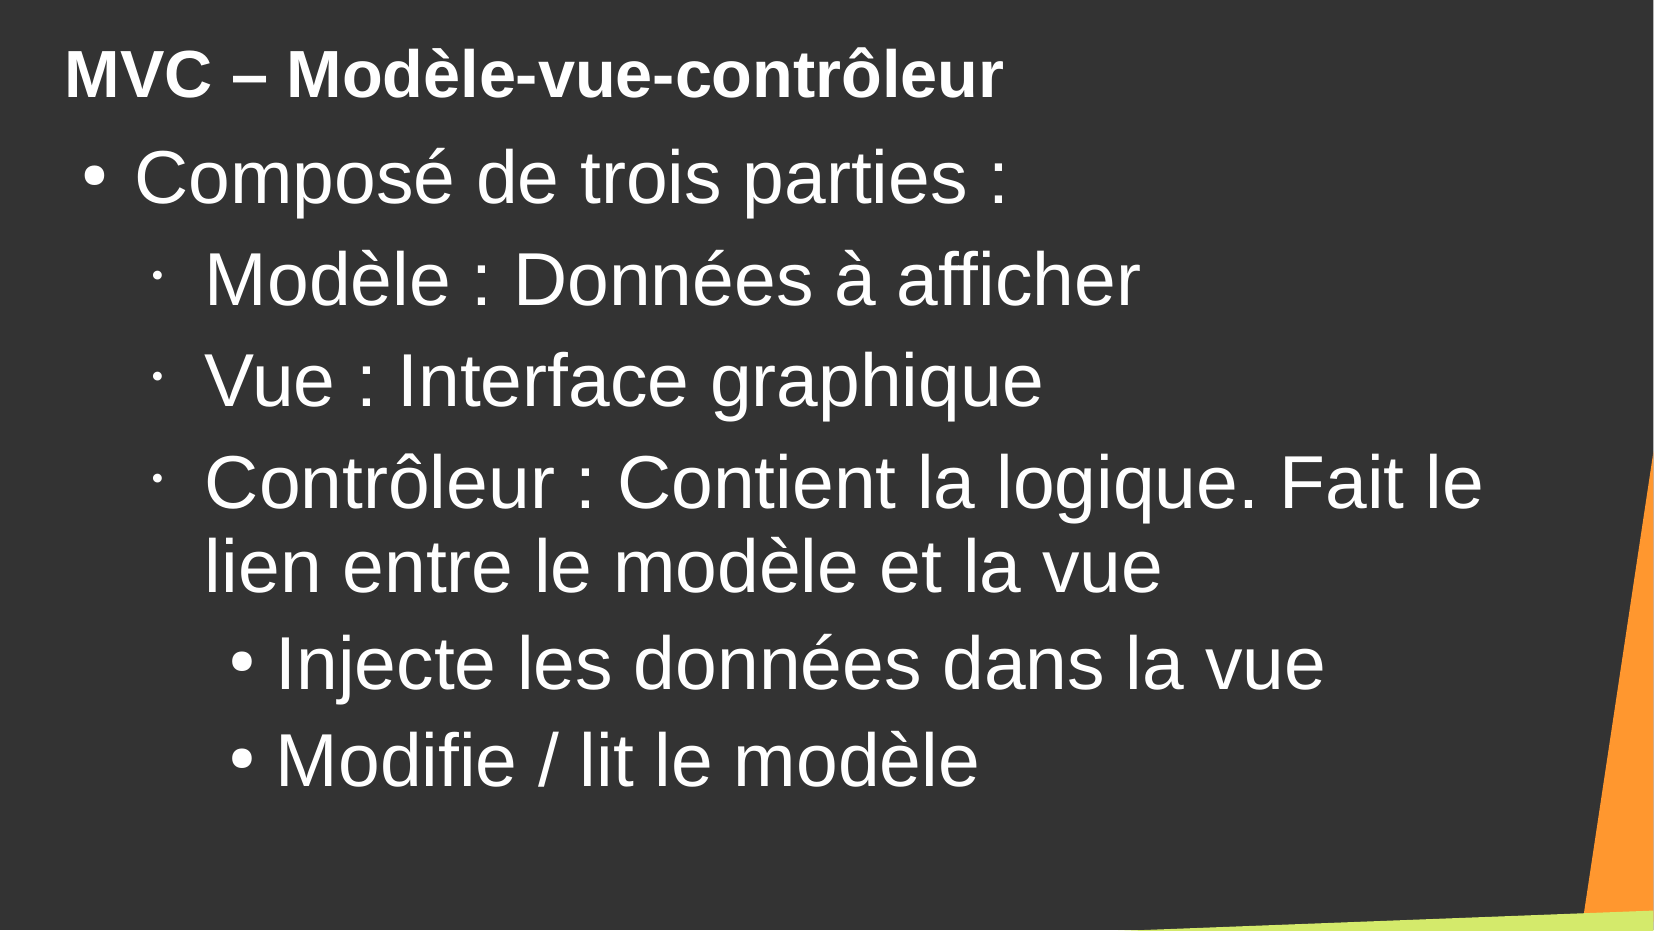

# MVC – Modèle-vue-contrôleur
Composé de trois parties :
Modèle : Données à afficher
Vue : Interface graphique
Contrôleur : Contient la logique. Fait le lien entre le modèle et la vue
Injecte les données dans la vue
Modifie / lit le modèle